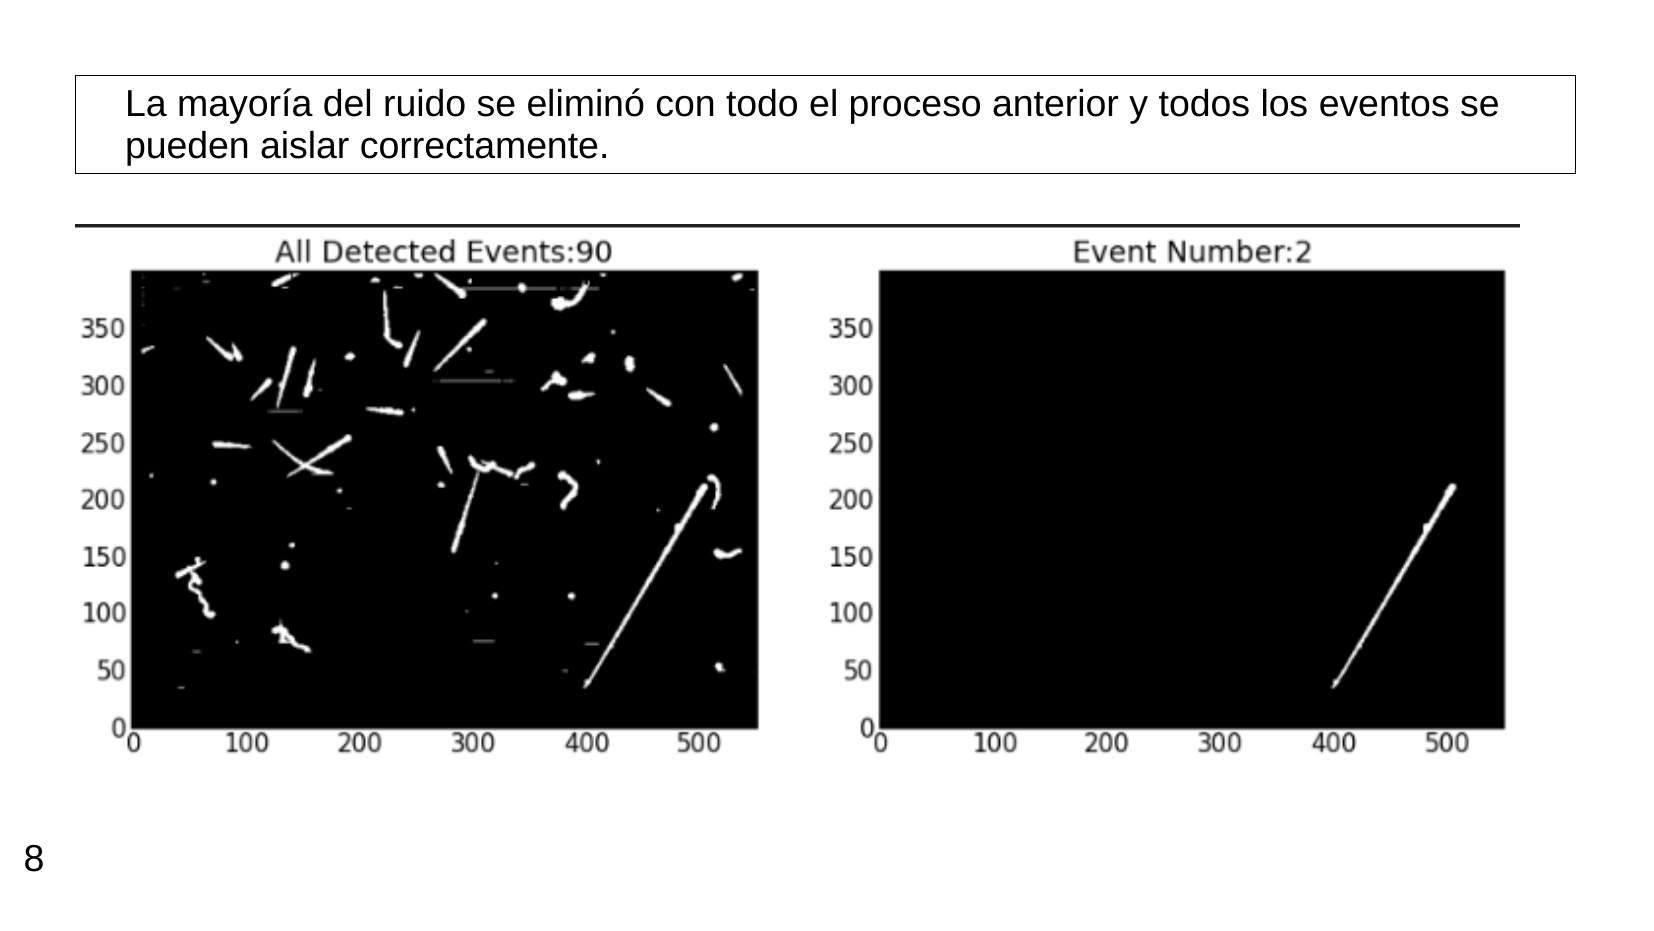

La mayoría del ruido se eliminó con todo el proceso anterior y todos los eventos se pueden aislar correctamente.